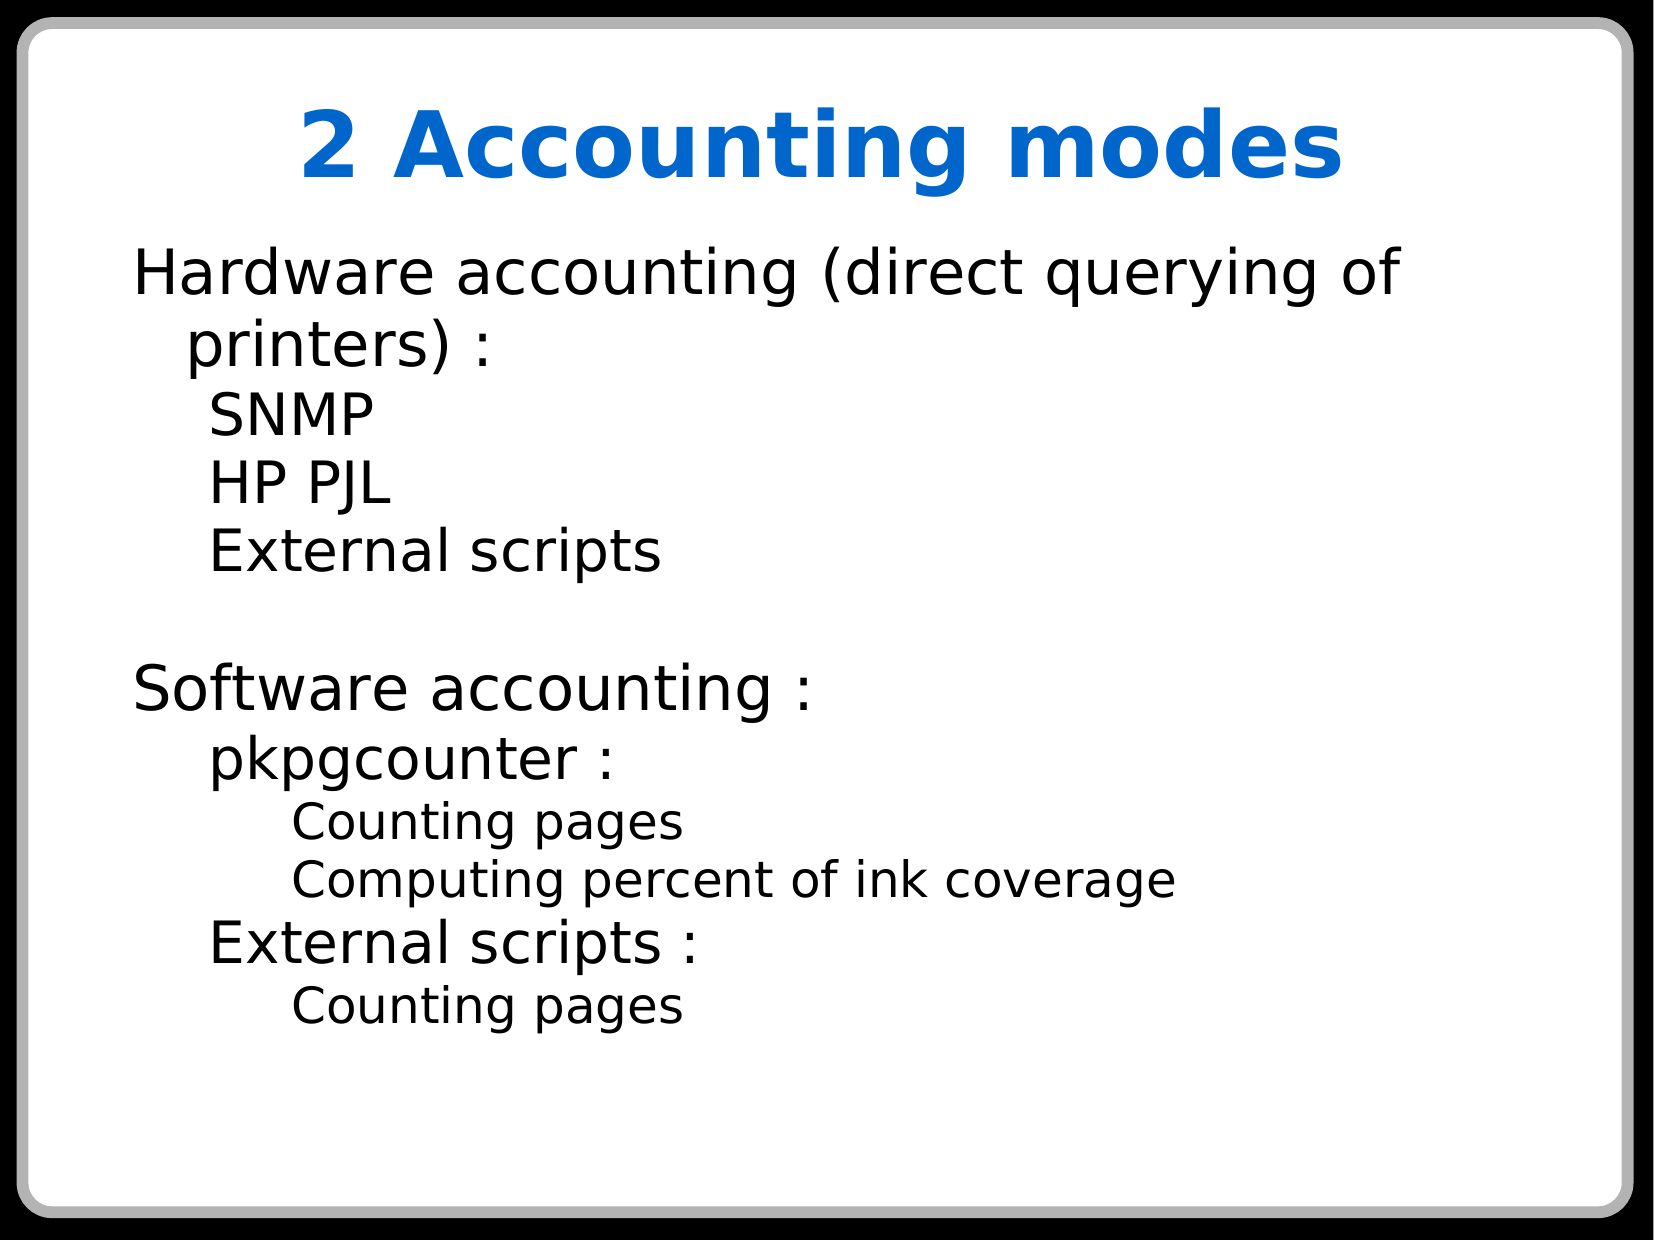

# 2 Accounting modes
Hardware accounting (direct querying of printers) :
SNMP
HP PJL
External scripts
Software accounting :
pkpgcounter :
Counting pages
Computing percent of ink coverage
External scripts :
Counting pages